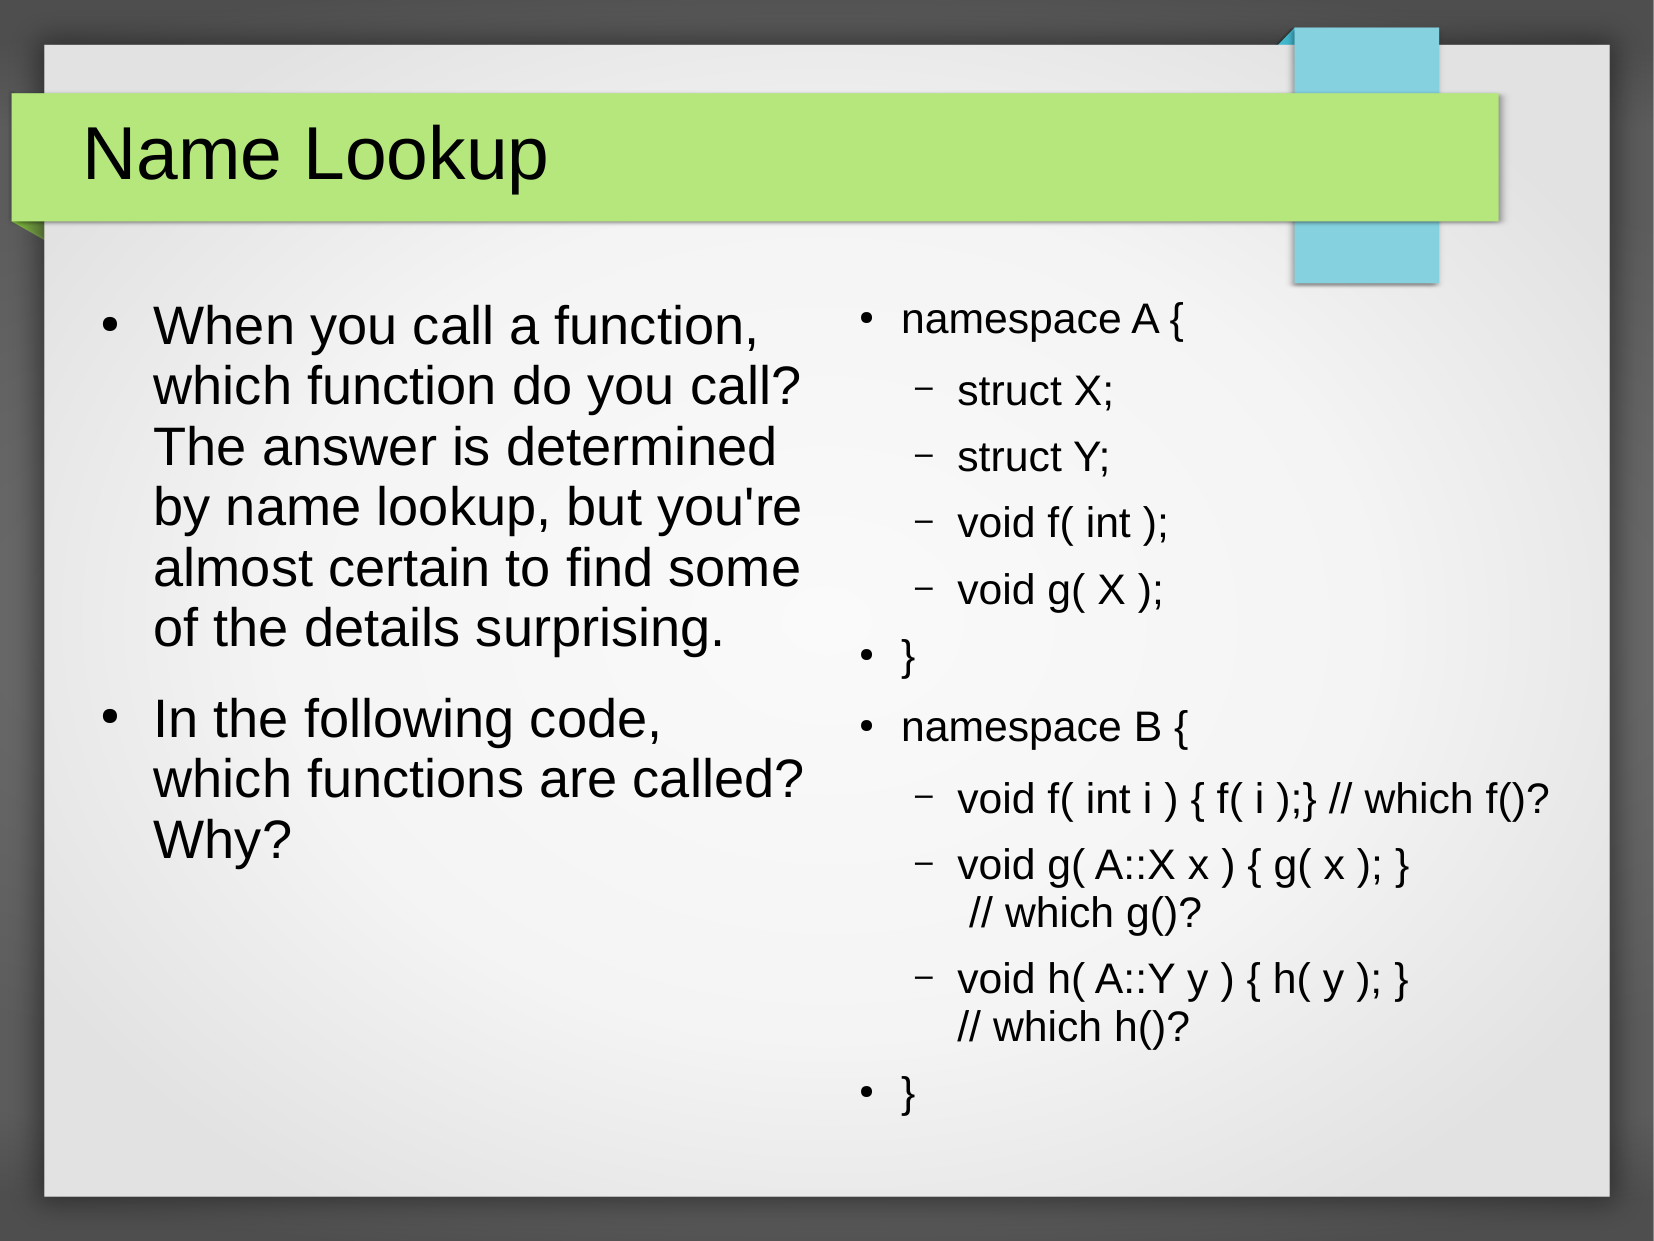

# Name Lookup
When you call a function, which function do you call? The answer is determined by name lookup, but you're almost certain to find some of the details surprising.
In the following code, which functions are called? Why?
namespace A {
struct X;
struct Y;
void f( int );
void g( X );
}
namespace B {
void f( int i ) { f( i );} // which f()?
void g( A::X x ) { g( x ); }
 // which g()?
void h( A::Y y ) { h( y ); }
// which h()?
}